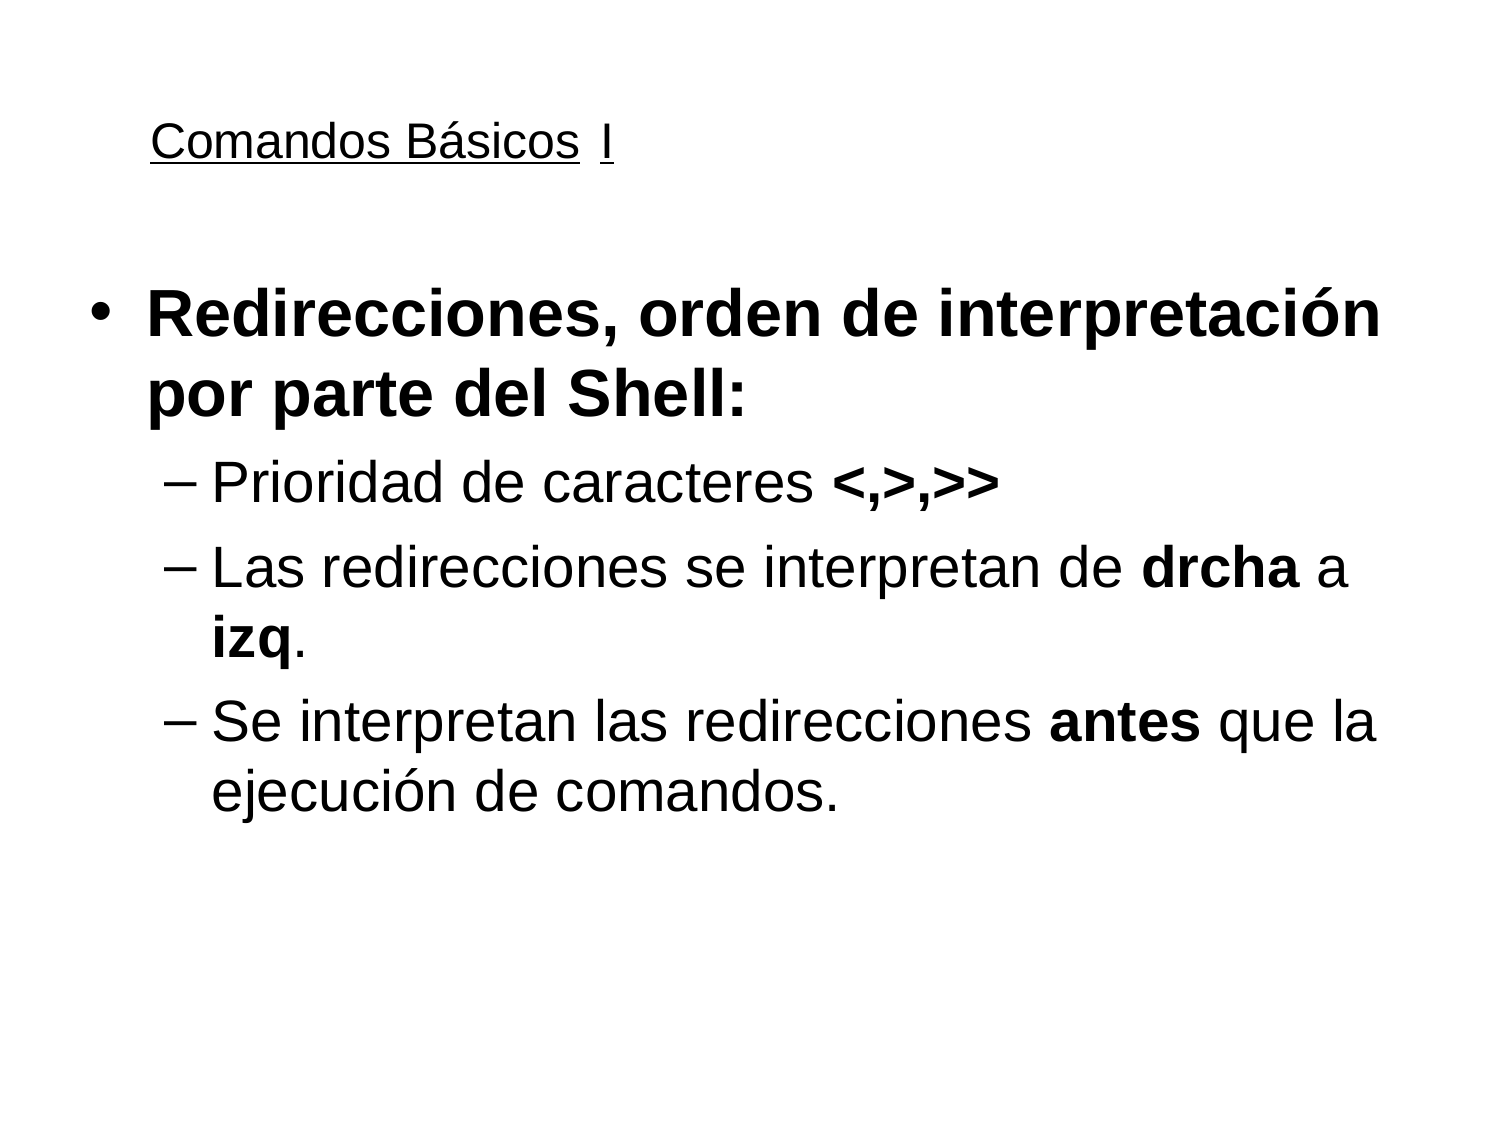

# Comandos Básicos	I
Redirecciones, orden de interpretación por parte del Shell:
Prioridad de caracteres <,>,>>
Las redirecciones se interpretan de drcha a izq.
Se interpretan las redirecciones antes que la ejecución de comandos.